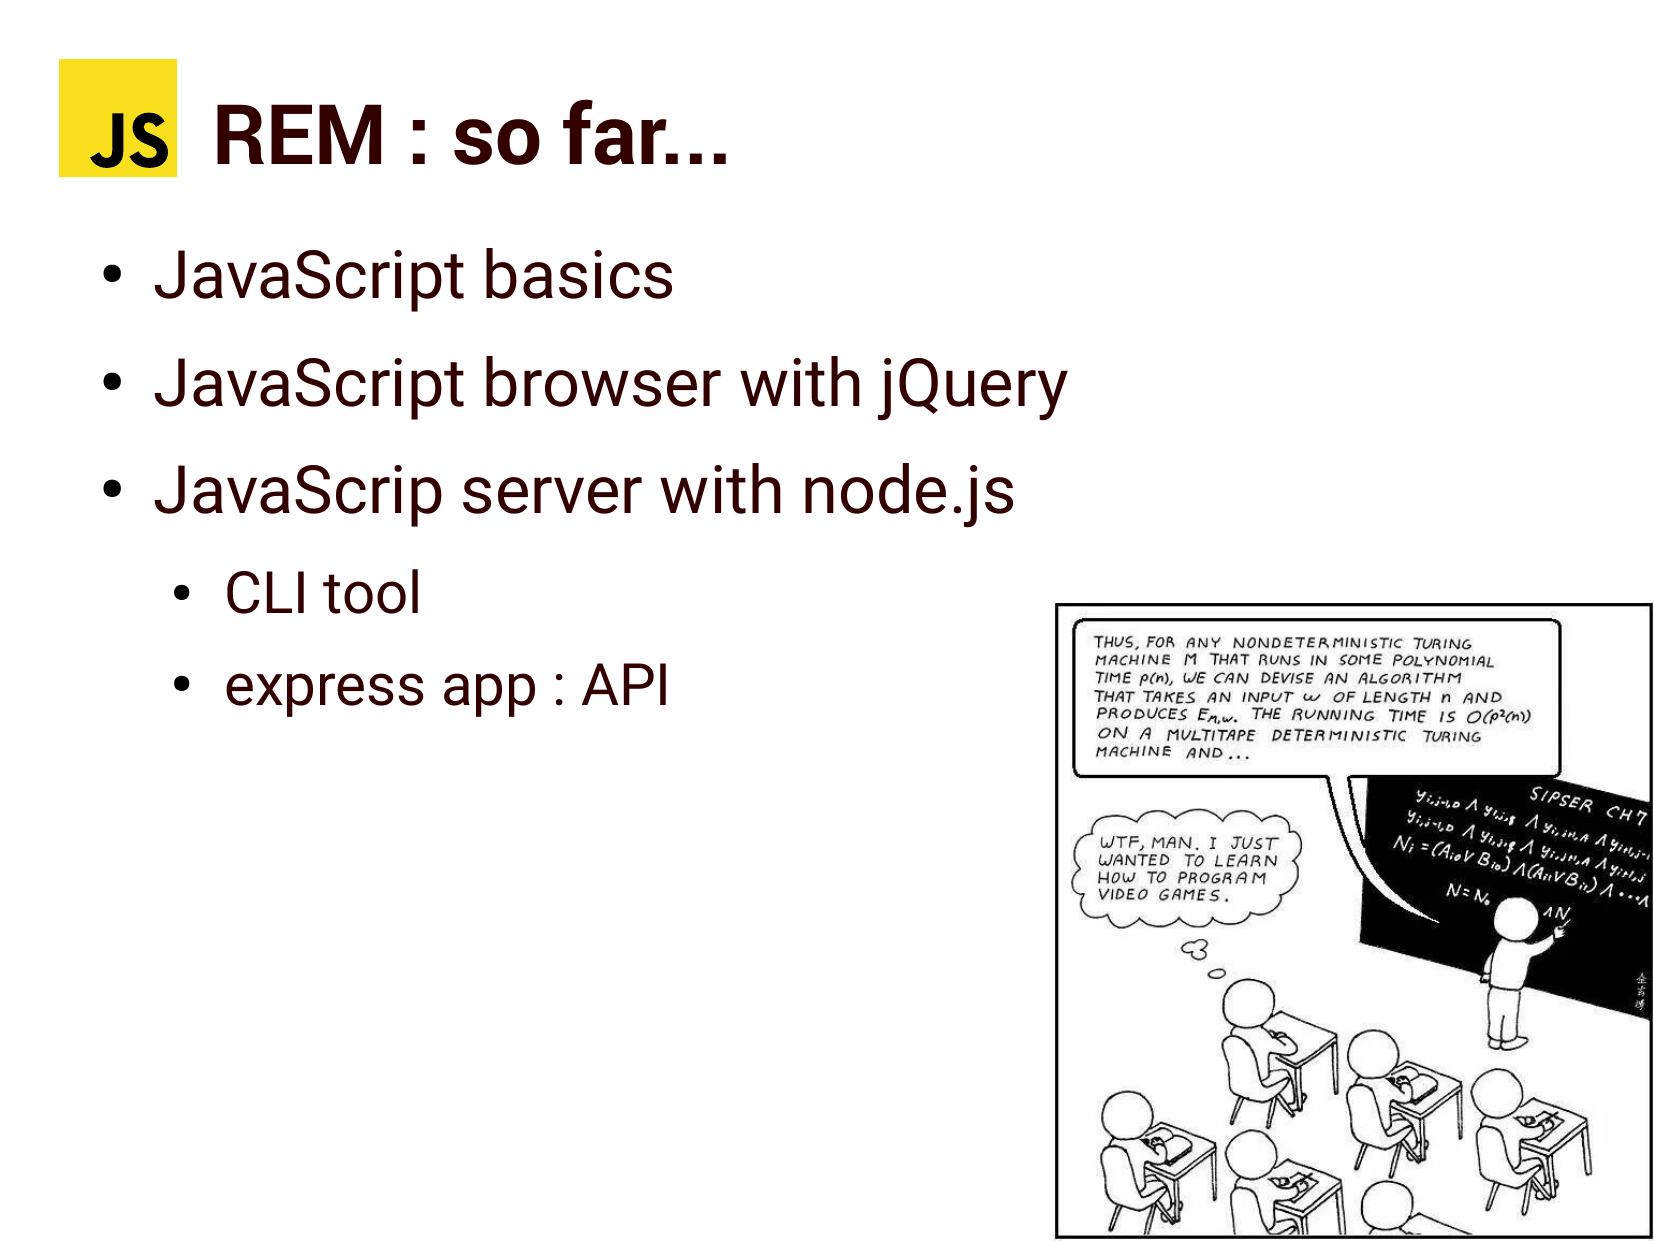

# REM : so far...
JavaScript basics
JavaScript browser with jQuery
JavaScrip server with node.js
CLI tool
express app : API